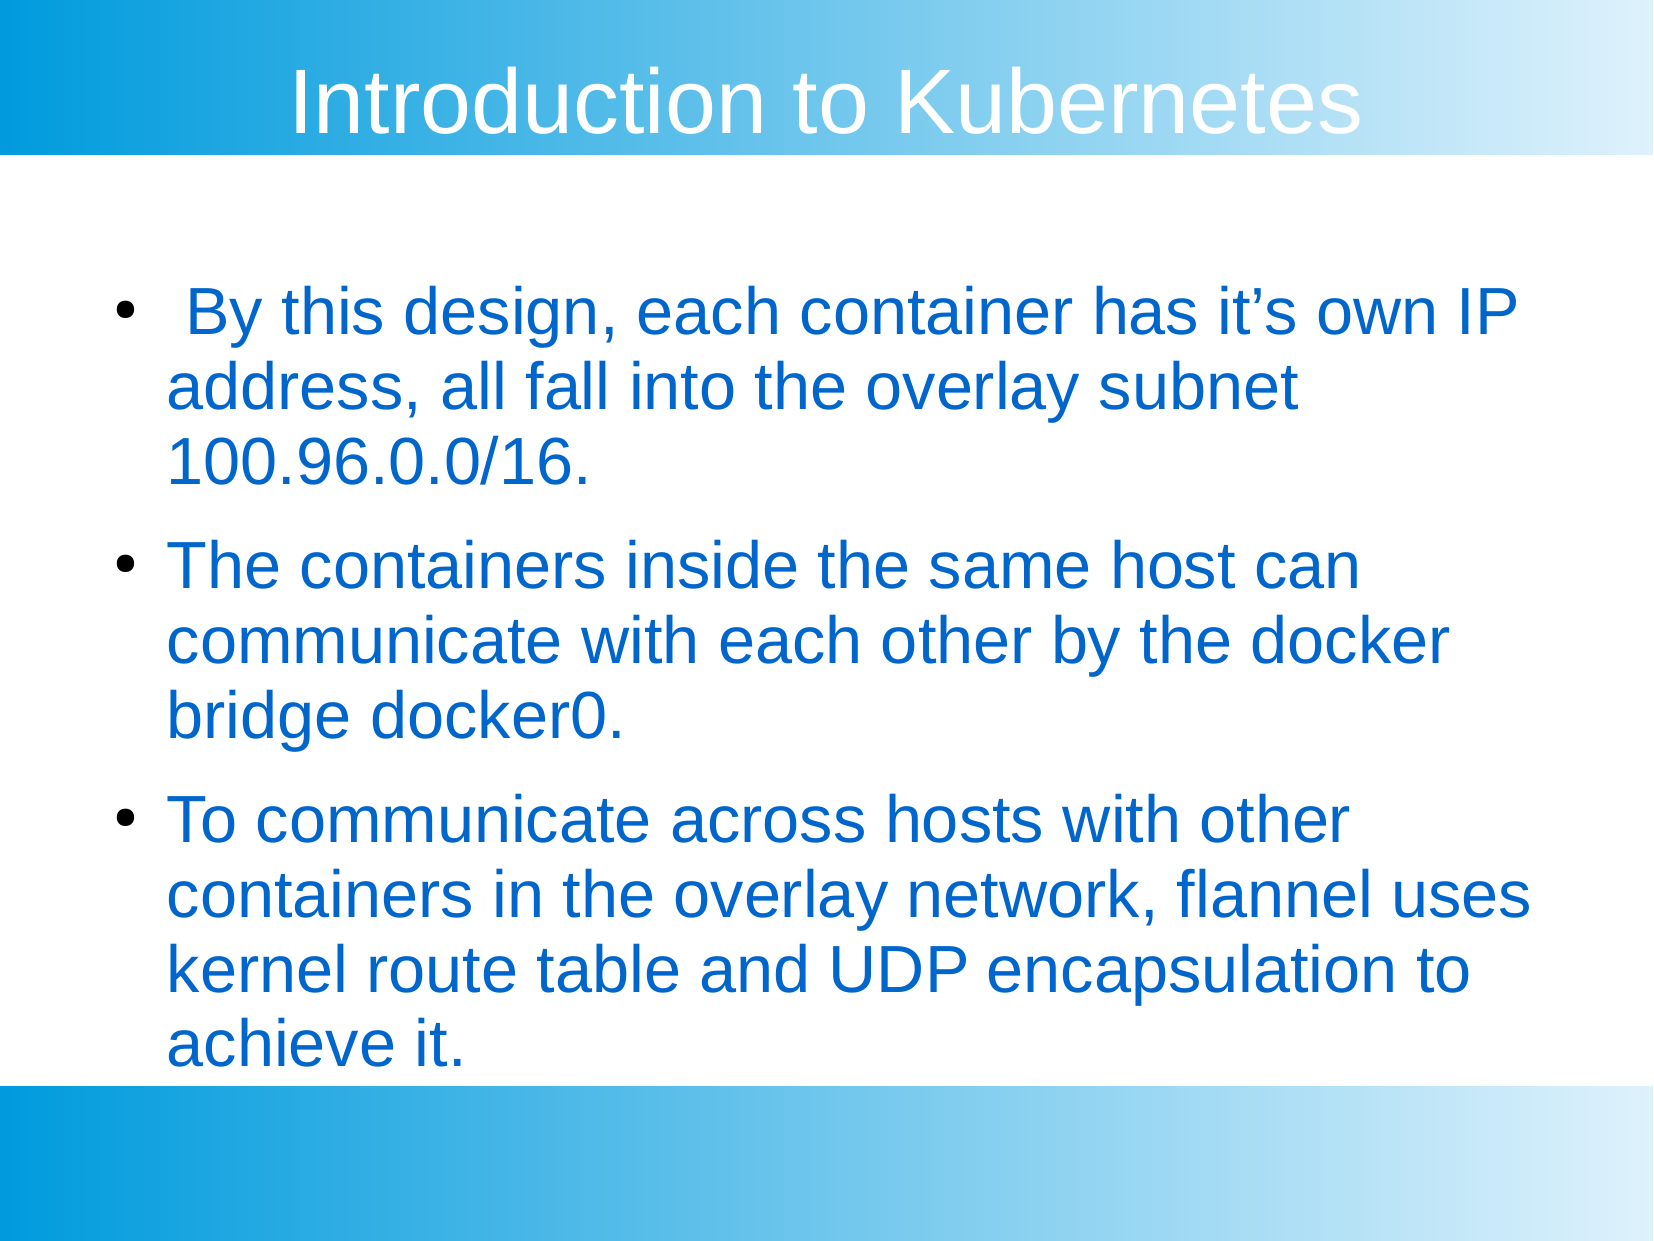

# Introduction to Kubernetes
 By this design, each container has it’s own IP address, all fall into the overlay subnet 100.96.0.0/16.
The containers inside the same host can communicate with each other by the docker bridge docker0.
To communicate across hosts with other containers in the overlay network, flannel uses kernel route table and UDP encapsulation to achieve it.